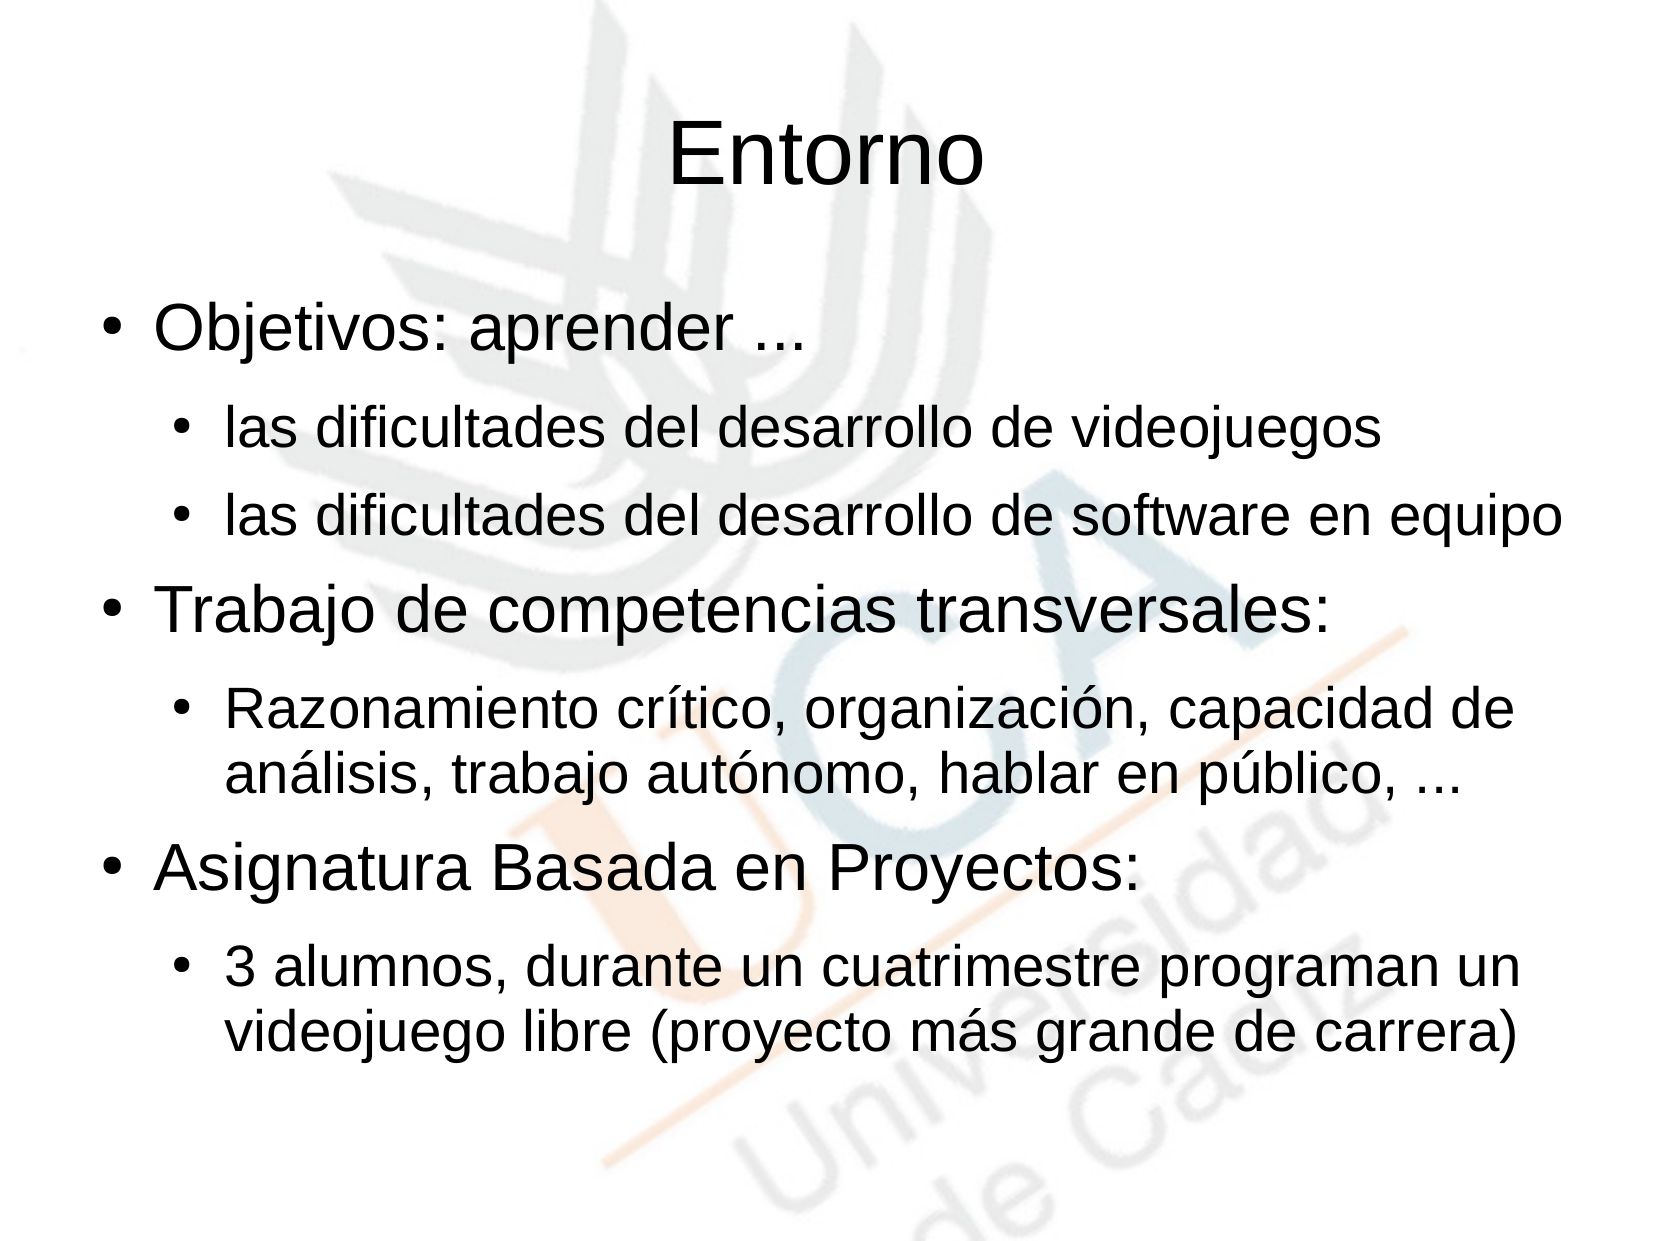

# Entorno
Objetivos: aprender ...
las dificultades del desarrollo de videojuegos
las dificultades del desarrollo de software en equipo
Trabajo de competencias transversales:
Razonamiento crítico, organización, capacidad de análisis, trabajo autónomo, hablar en público, ...
Asignatura Basada en Proyectos:
3 alumnos, durante un cuatrimestre programan un videojuego libre (proyecto más grande de carrera)